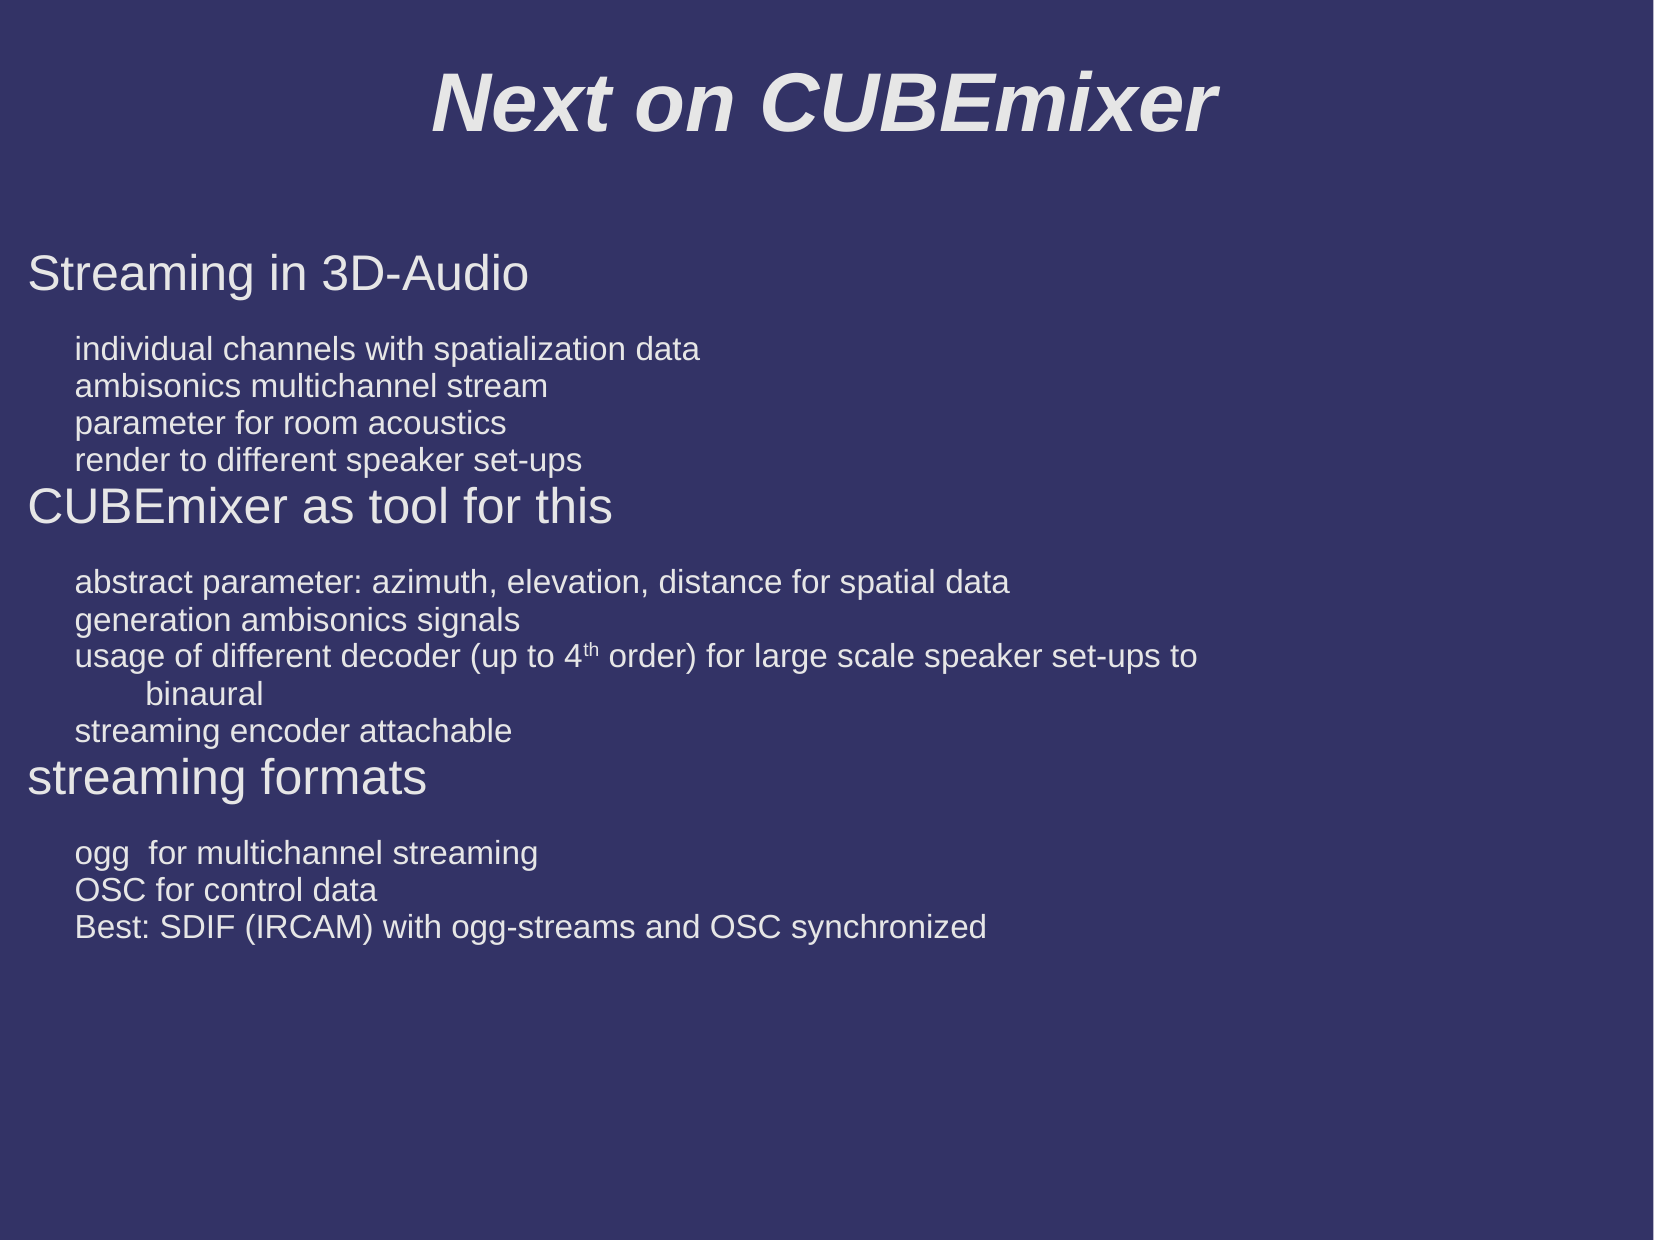

# Next on CUBEmixer
Streaming in 3D-Audio
individual channels with spatialization data
ambisonics multichannel stream
parameter for room acoustics
render to different speaker set-ups
CUBEmixer as tool for this
abstract parameter: azimuth, elevation, distance for spatial data
generation ambisonics signals
usage of different decoder (up to 4th order) for large scale speaker set-ups to binaural
streaming encoder attachable
streaming formats
ogg for multichannel streaming
OSC for control data
Best: SDIF (IRCAM) with ogg-streams and OSC synchronized